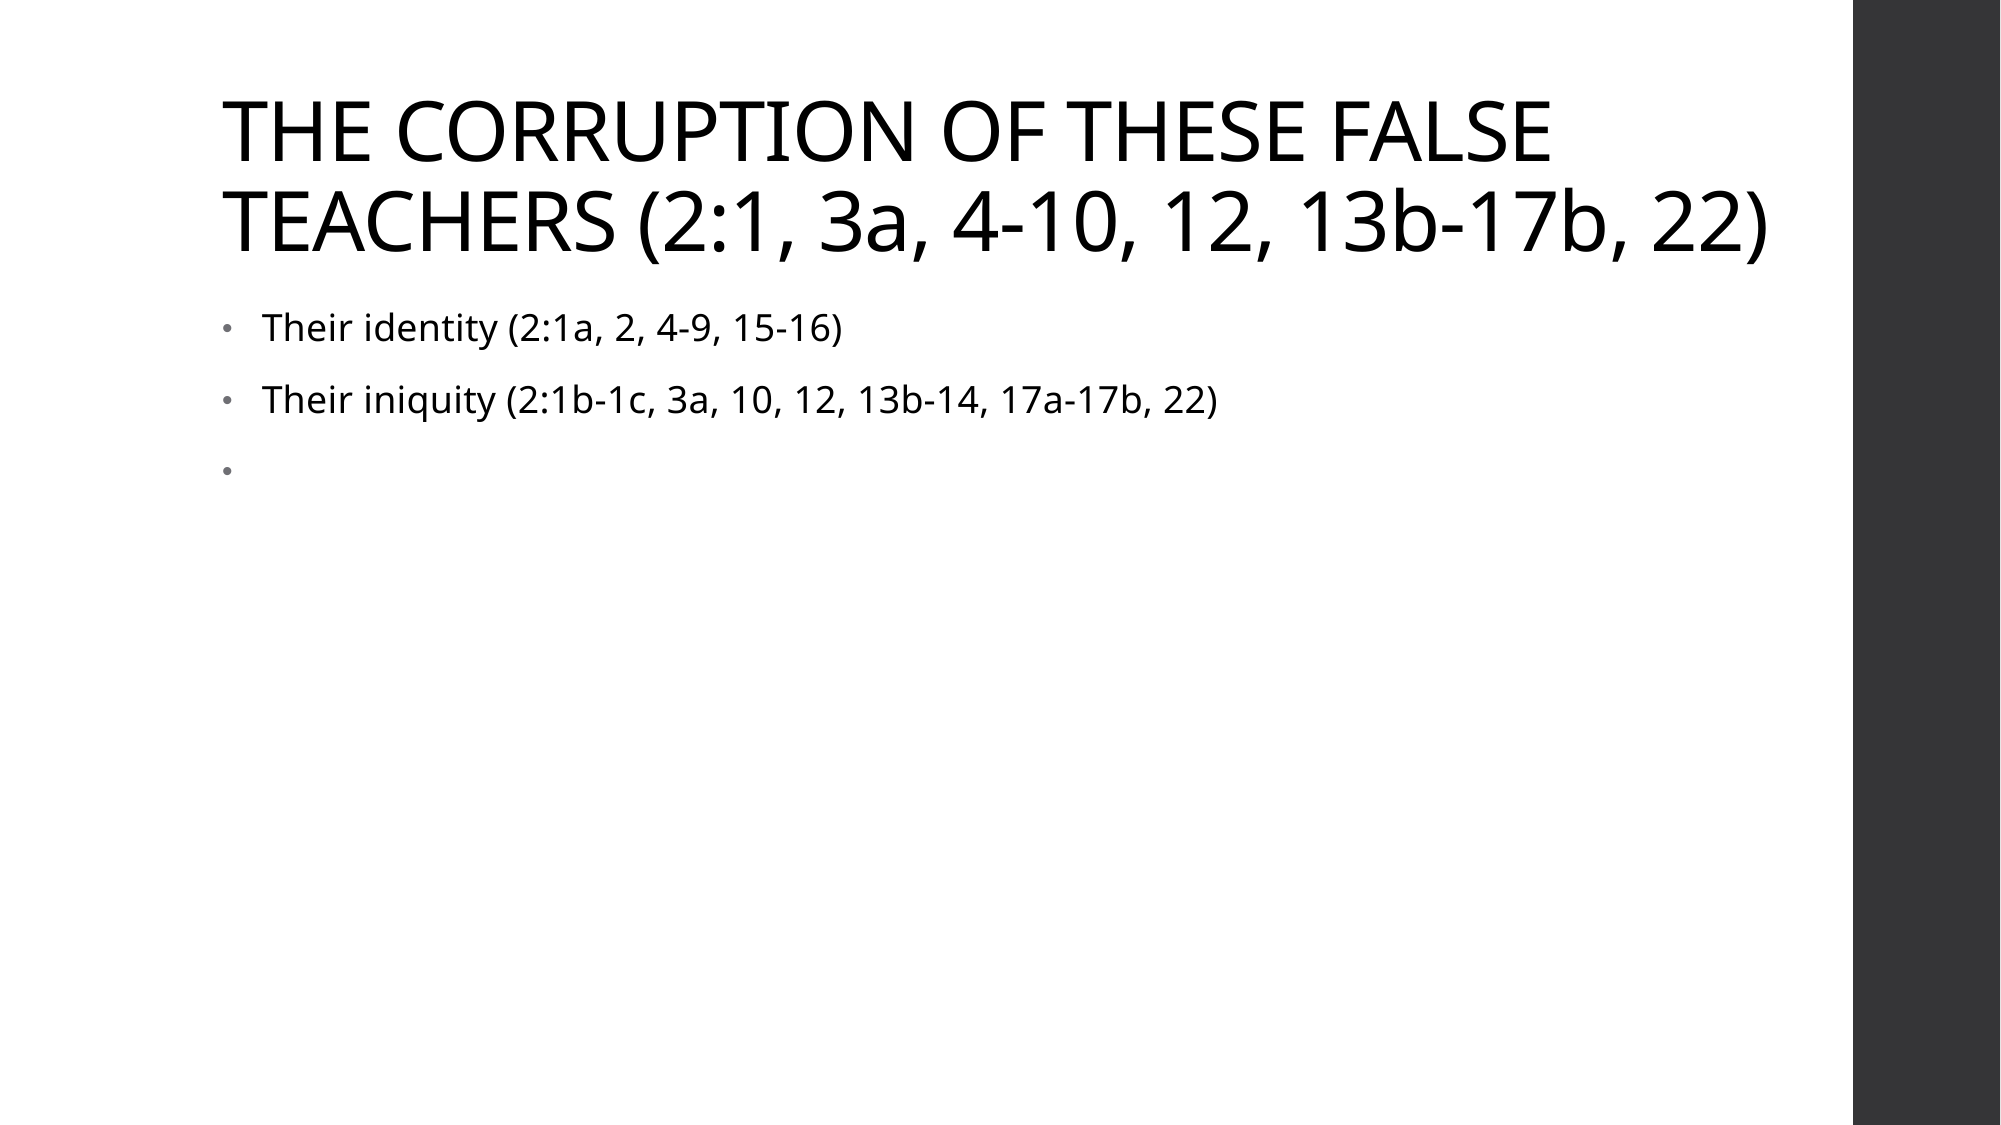

# THE CORRUPTION OF THESE FALSE TEACHERS (2:1, 3a, 4-10, 12, 13b-17b, 22)
 Their identity (2:1a, 2, 4-9, 15-16)
 Their iniquity (2:1b-1c, 3a, 10, 12, 13b-14, 17a-17b, 22)